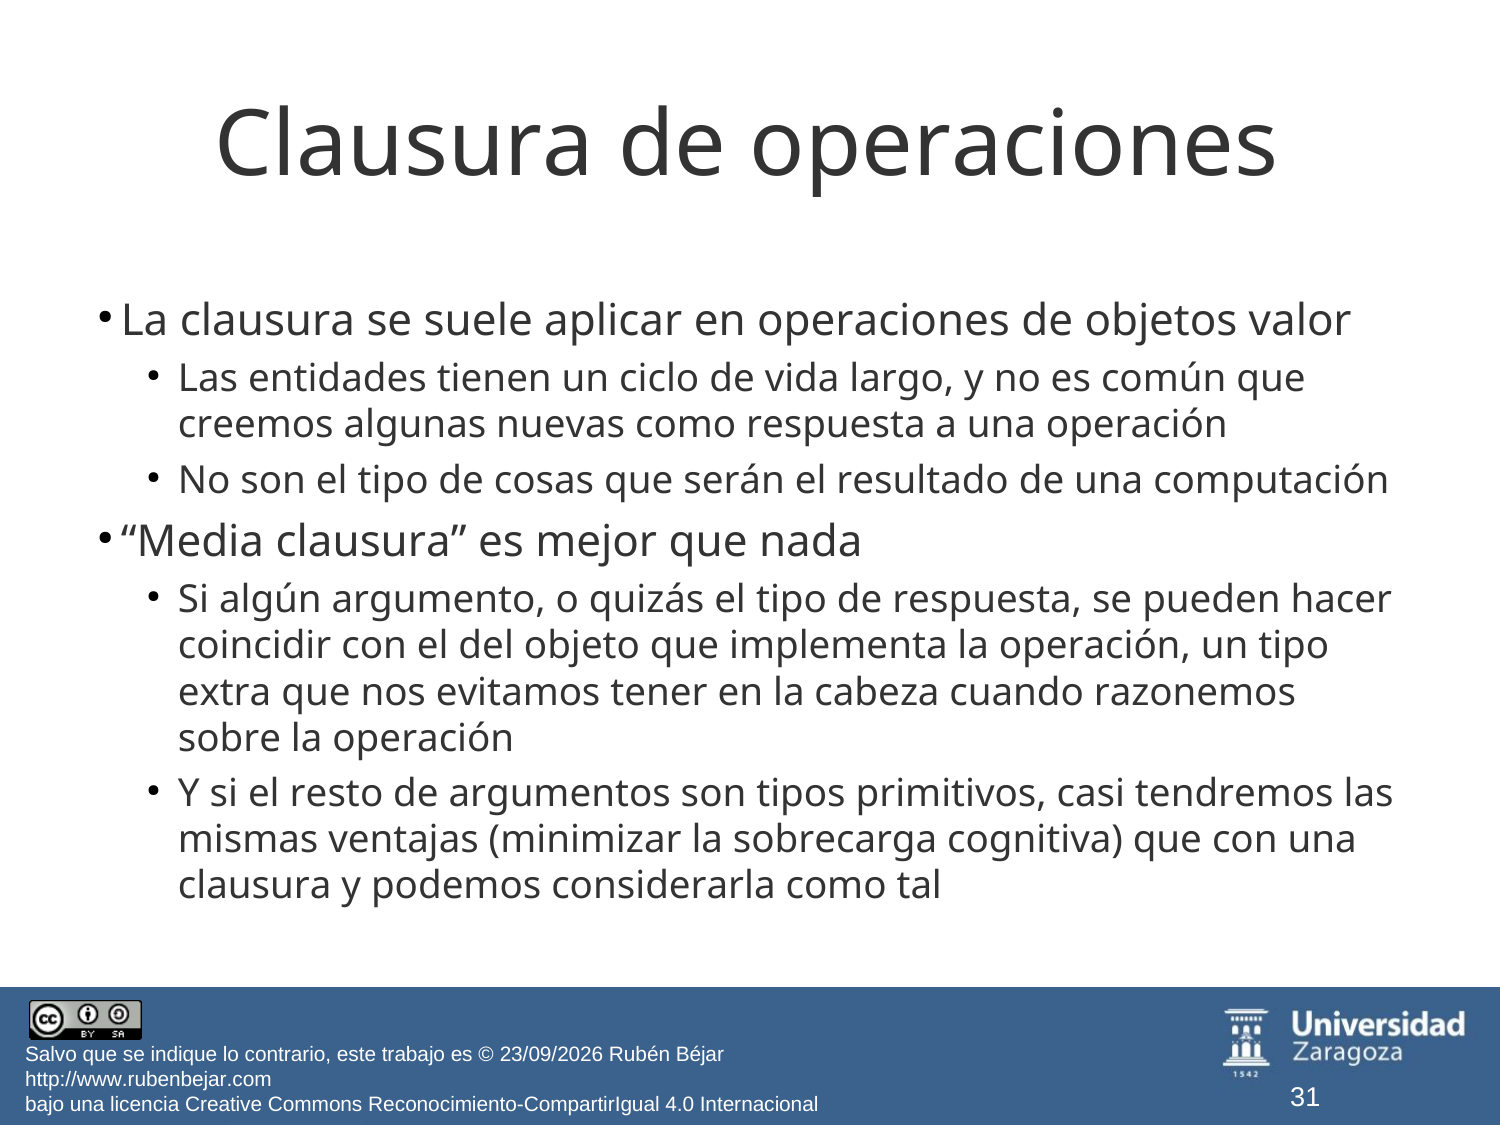

# Clausura de operaciones
La clausura se suele aplicar en operaciones de objetos valor
Las entidades tienen un ciclo de vida largo, y no es común que creemos algunas nuevas como respuesta a una operación
No son el tipo de cosas que serán el resultado de una computación
“Media clausura” es mejor que nada
Si algún argumento, o quizás el tipo de respuesta, se pueden hacer coincidir con el del objeto que implementa la operación, un tipo extra que nos evitamos tener en la cabeza cuando razonemos sobre la operación
Y si el resto de argumentos son tipos primitivos, casi tendremos las mismas ventajas (minimizar la sobrecarga cognitiva) que con una clausura y podemos considerarla como tal